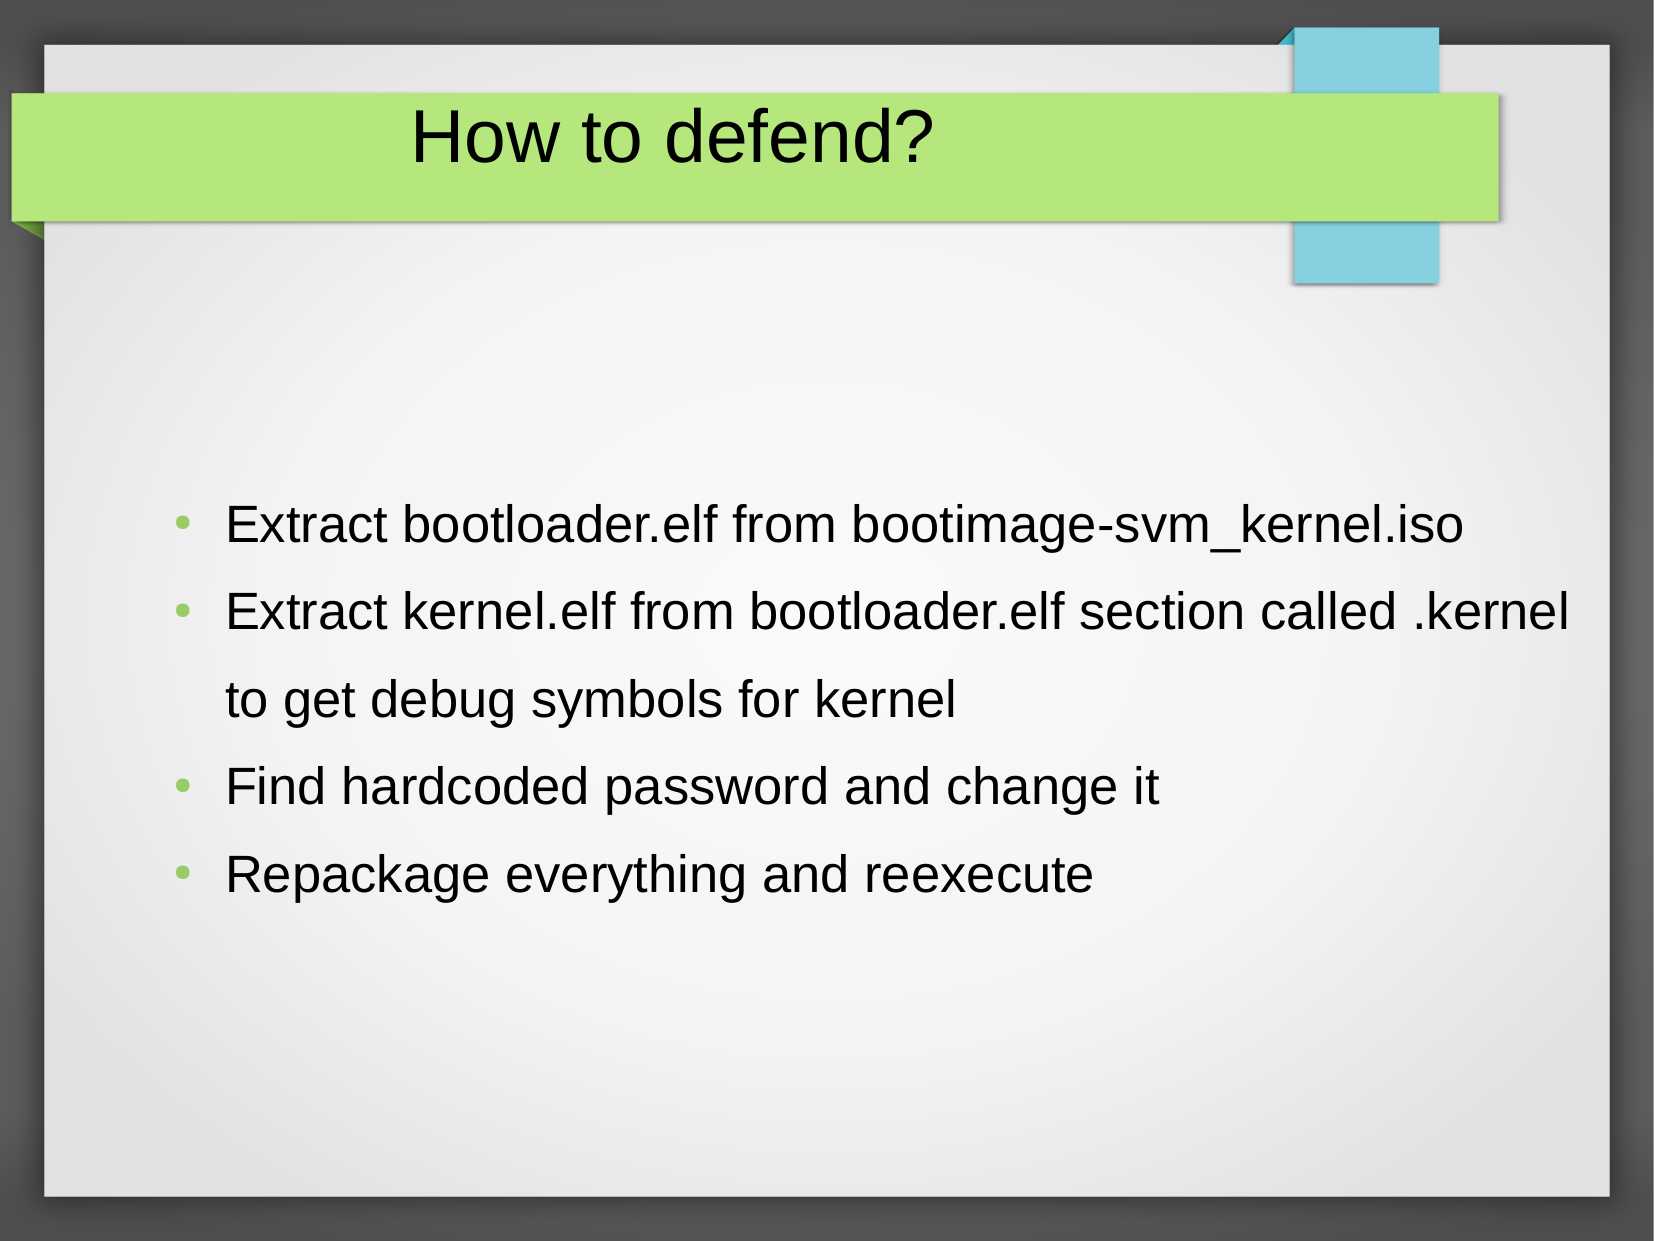

# How to defend?
Extract bootloader.elf from bootimage-svm_kernel.iso
Extract kernel.elf from bootloader.elf section called .kernel
to get debug symbols for kernel
Find hardcoded password and change it
Repackage everything and reexecute